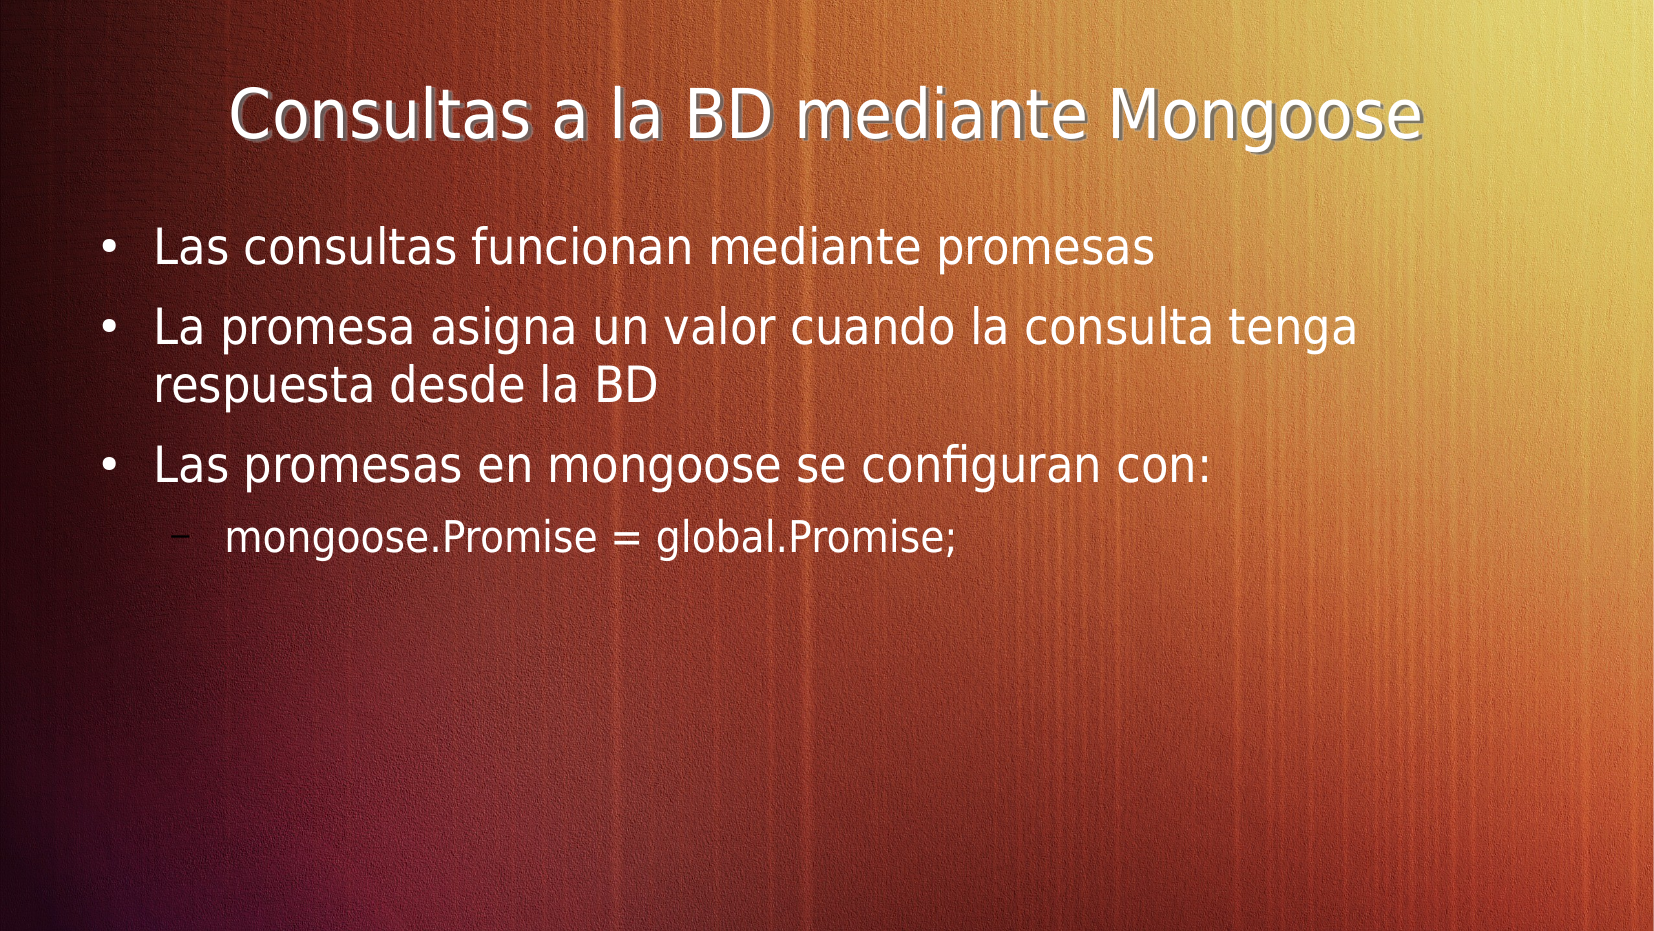

# Consultas a la BD mediante Mongoose
Las consultas funcionan mediante promesas
La promesa asigna un valor cuando la consulta tenga respuesta desde la BD
Las promesas en mongoose se configuran con:
mongoose.Promise = global.Promise;